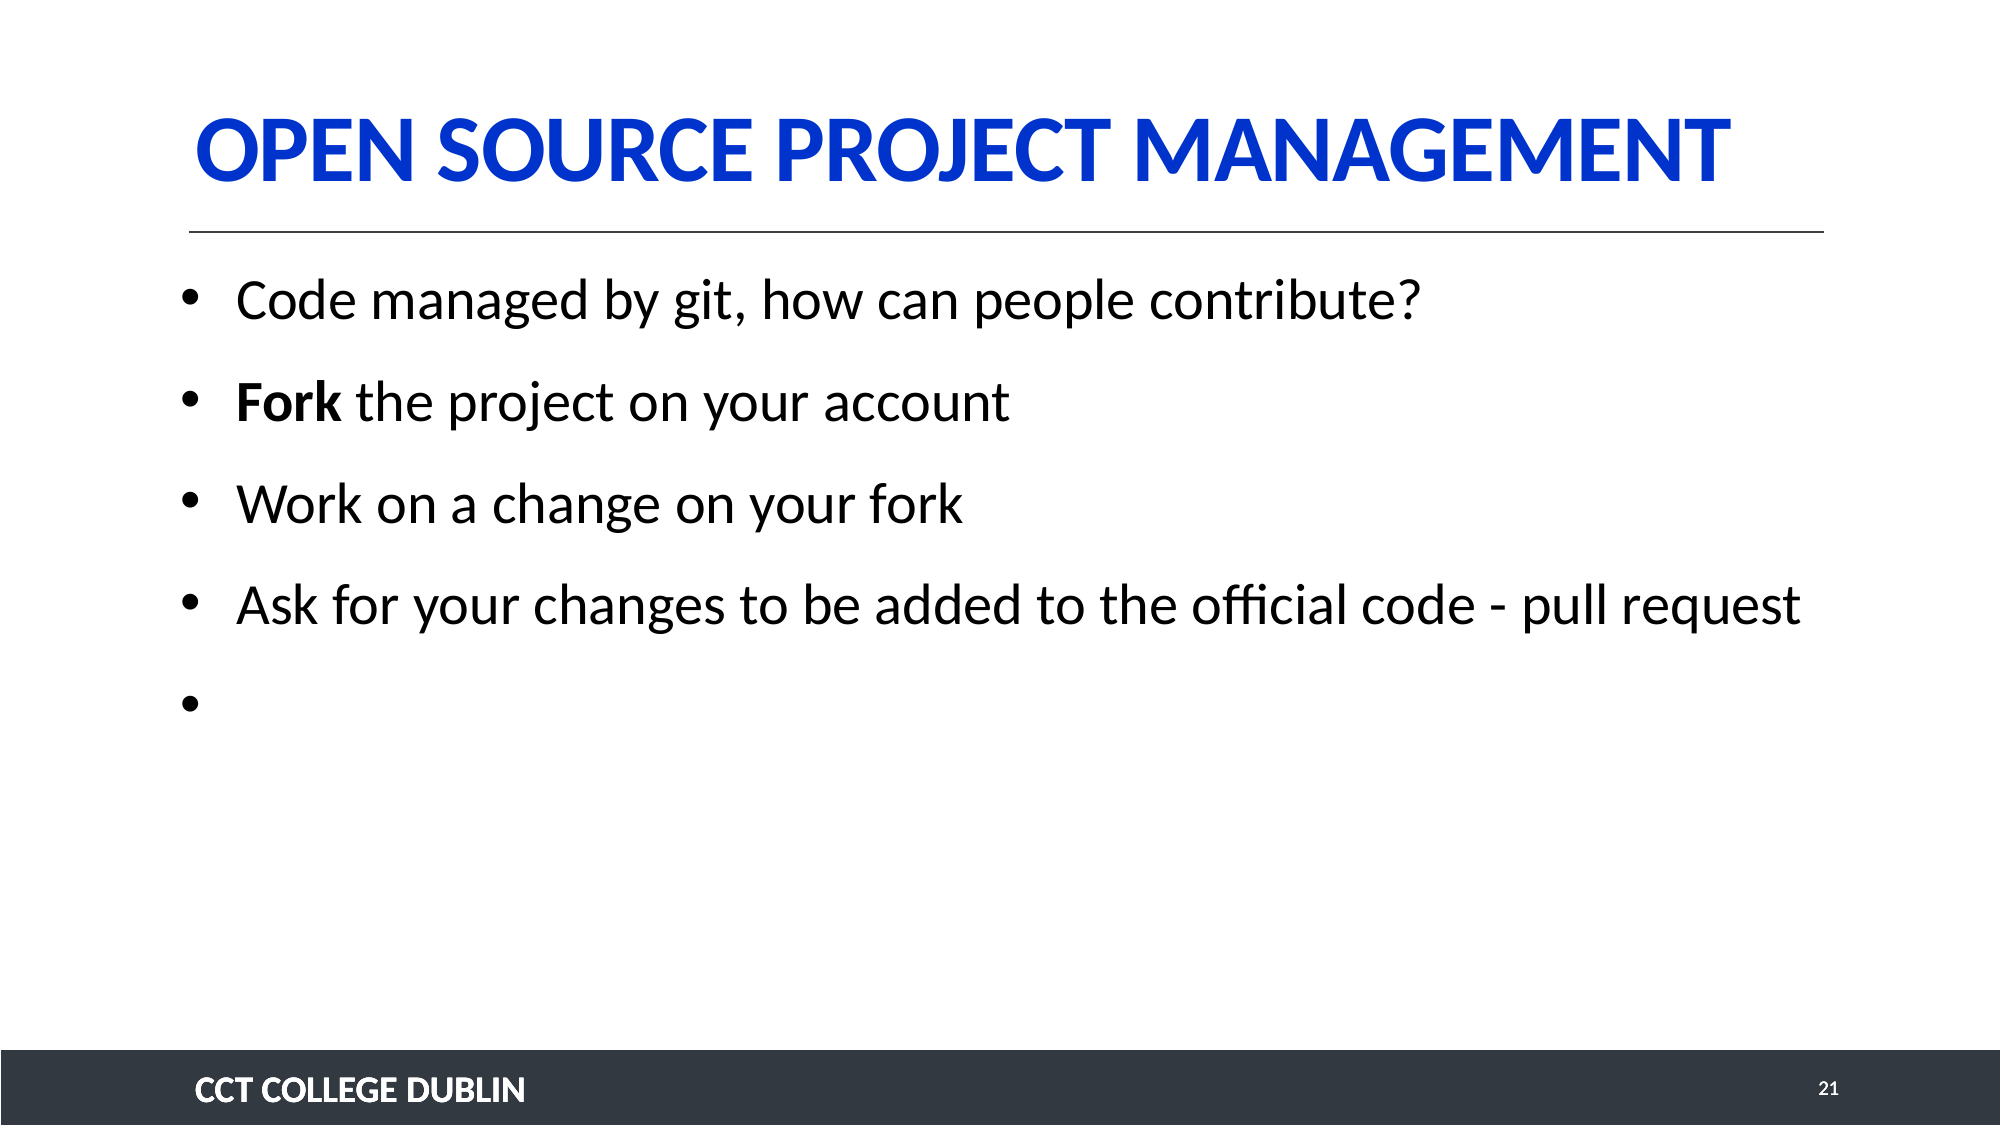

# OPEN SOURCE PROJECT MANAGEMENT
Code managed by git, how can people contribute?
Fork the project on your account
Work on a change on your fork
Ask for your changes to be added to the official code - pull request
CCT COLLEGE DUBLIN
CCT COLLEGE DUBLIN
CCT COLLEGE DUBLIN
21
21
21